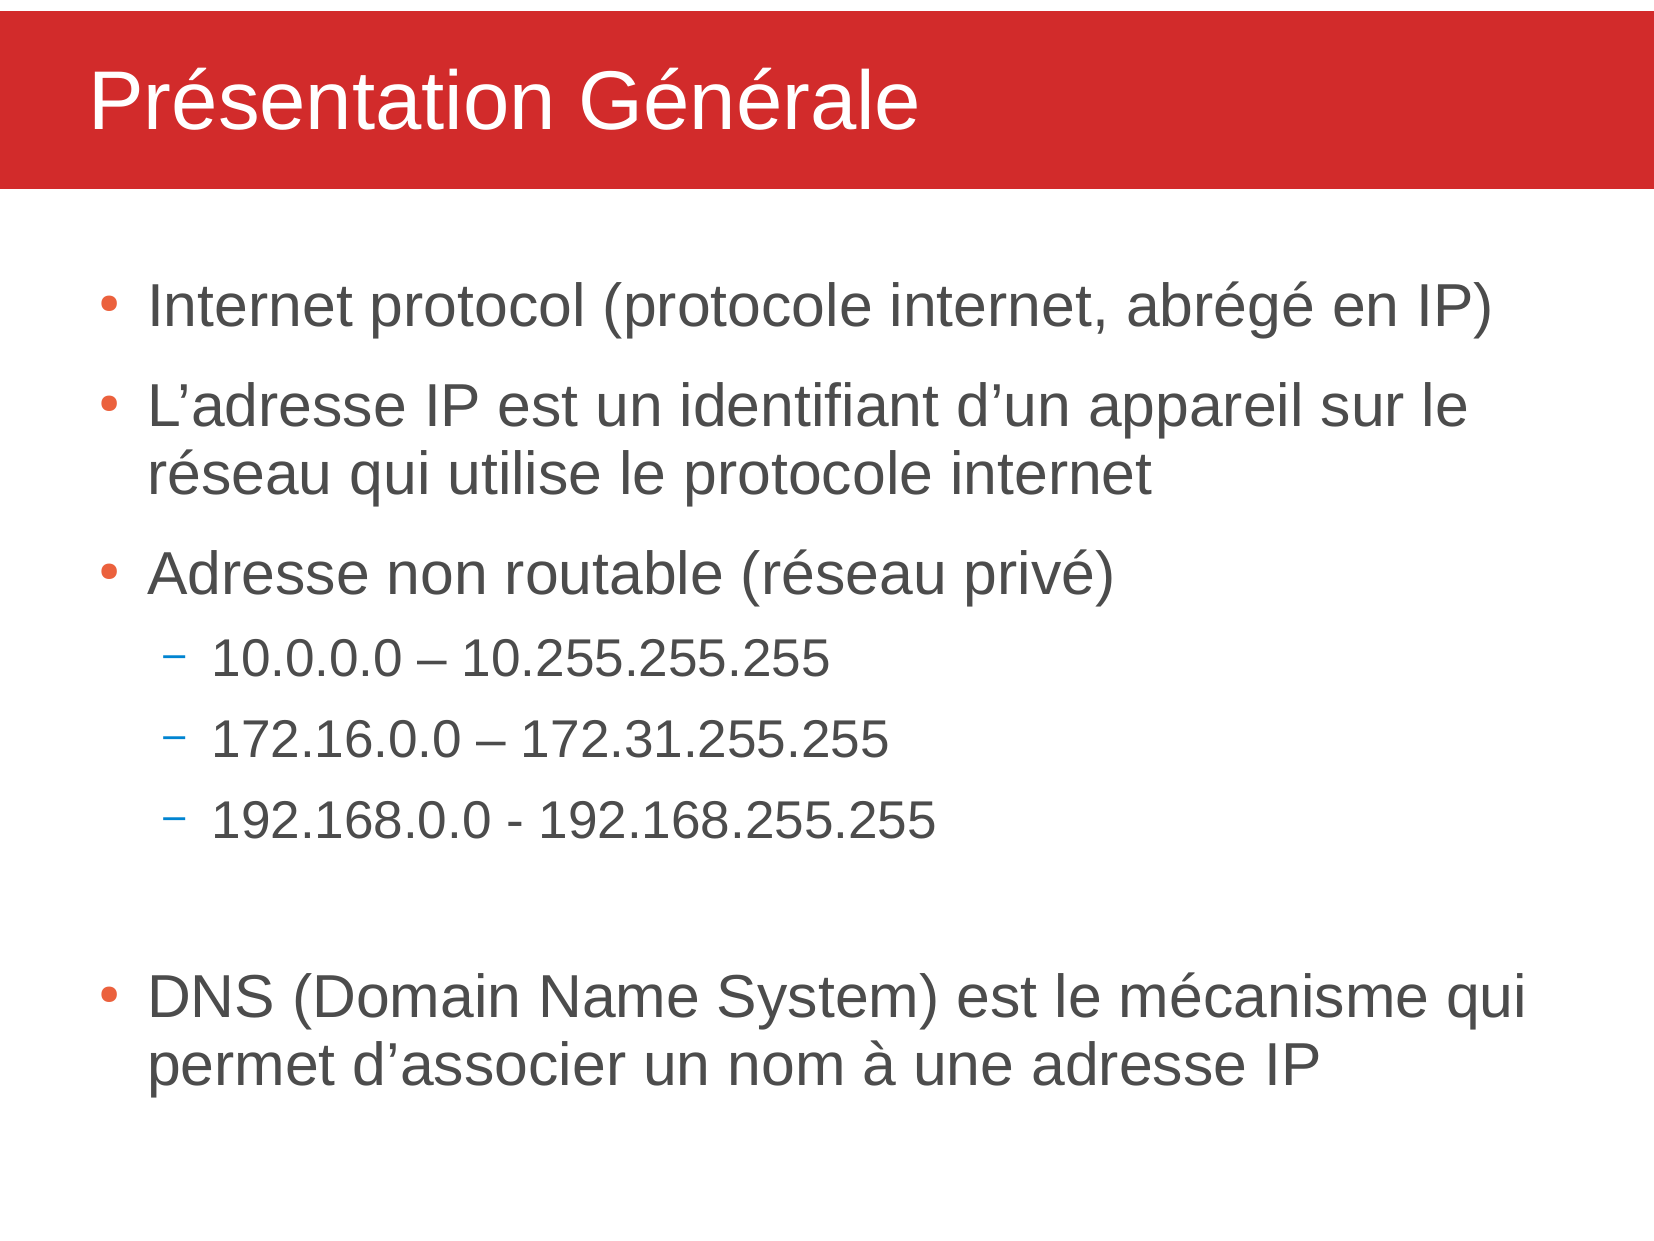

Présentation Générale
# Internet protocol (protocole internet, abrégé en IP)
L’adresse IP est un identifiant d’un appareil sur le réseau qui utilise le protocole internet
Adresse non routable (réseau privé)
10.0.0.0 – 10.255.255.255
172.16.0.0 – 172.31.255.255
192.168.0.0 - 192.168.255.255
DNS (Domain Name System) est le mécanisme qui permet d’associer un nom à une adresse IP